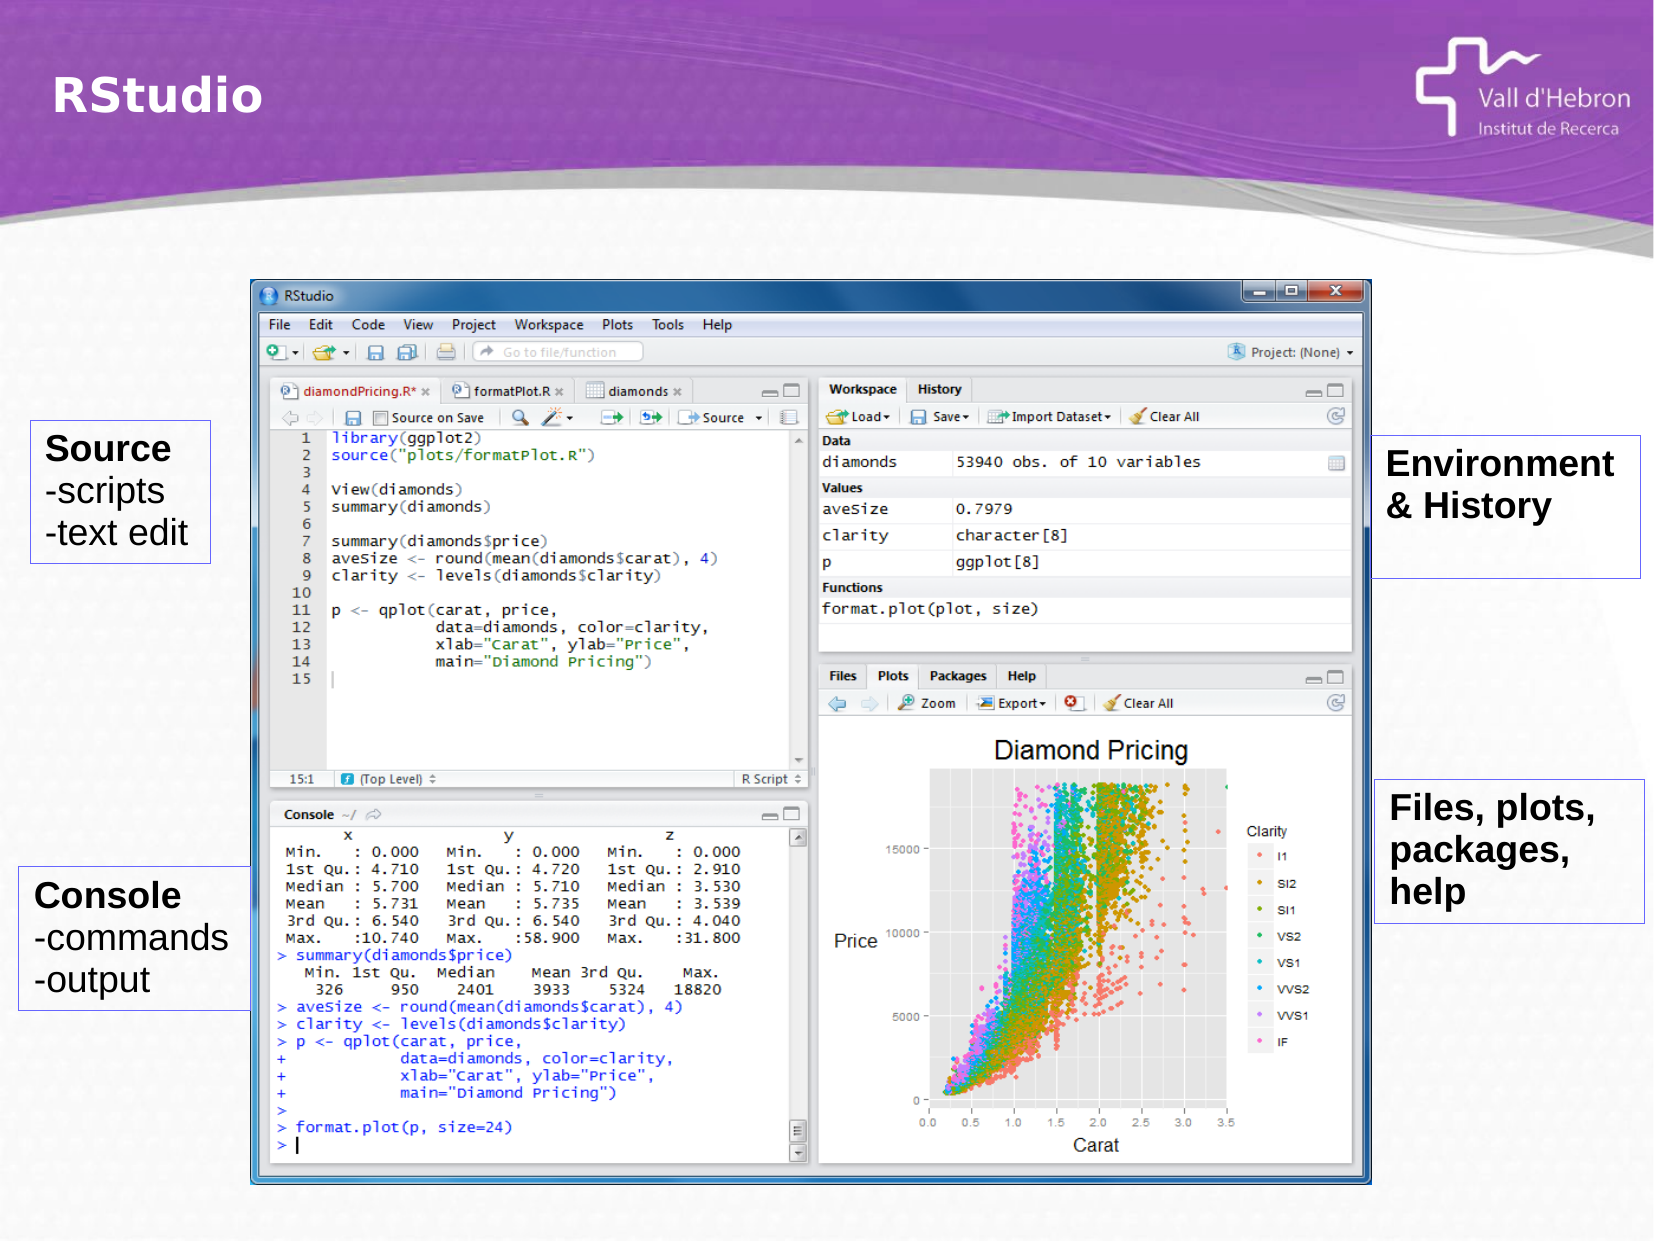

RStudio
Source
-scripts
-text edit
Environment & History
Files, plots, packages, help
Console
-commands
-output